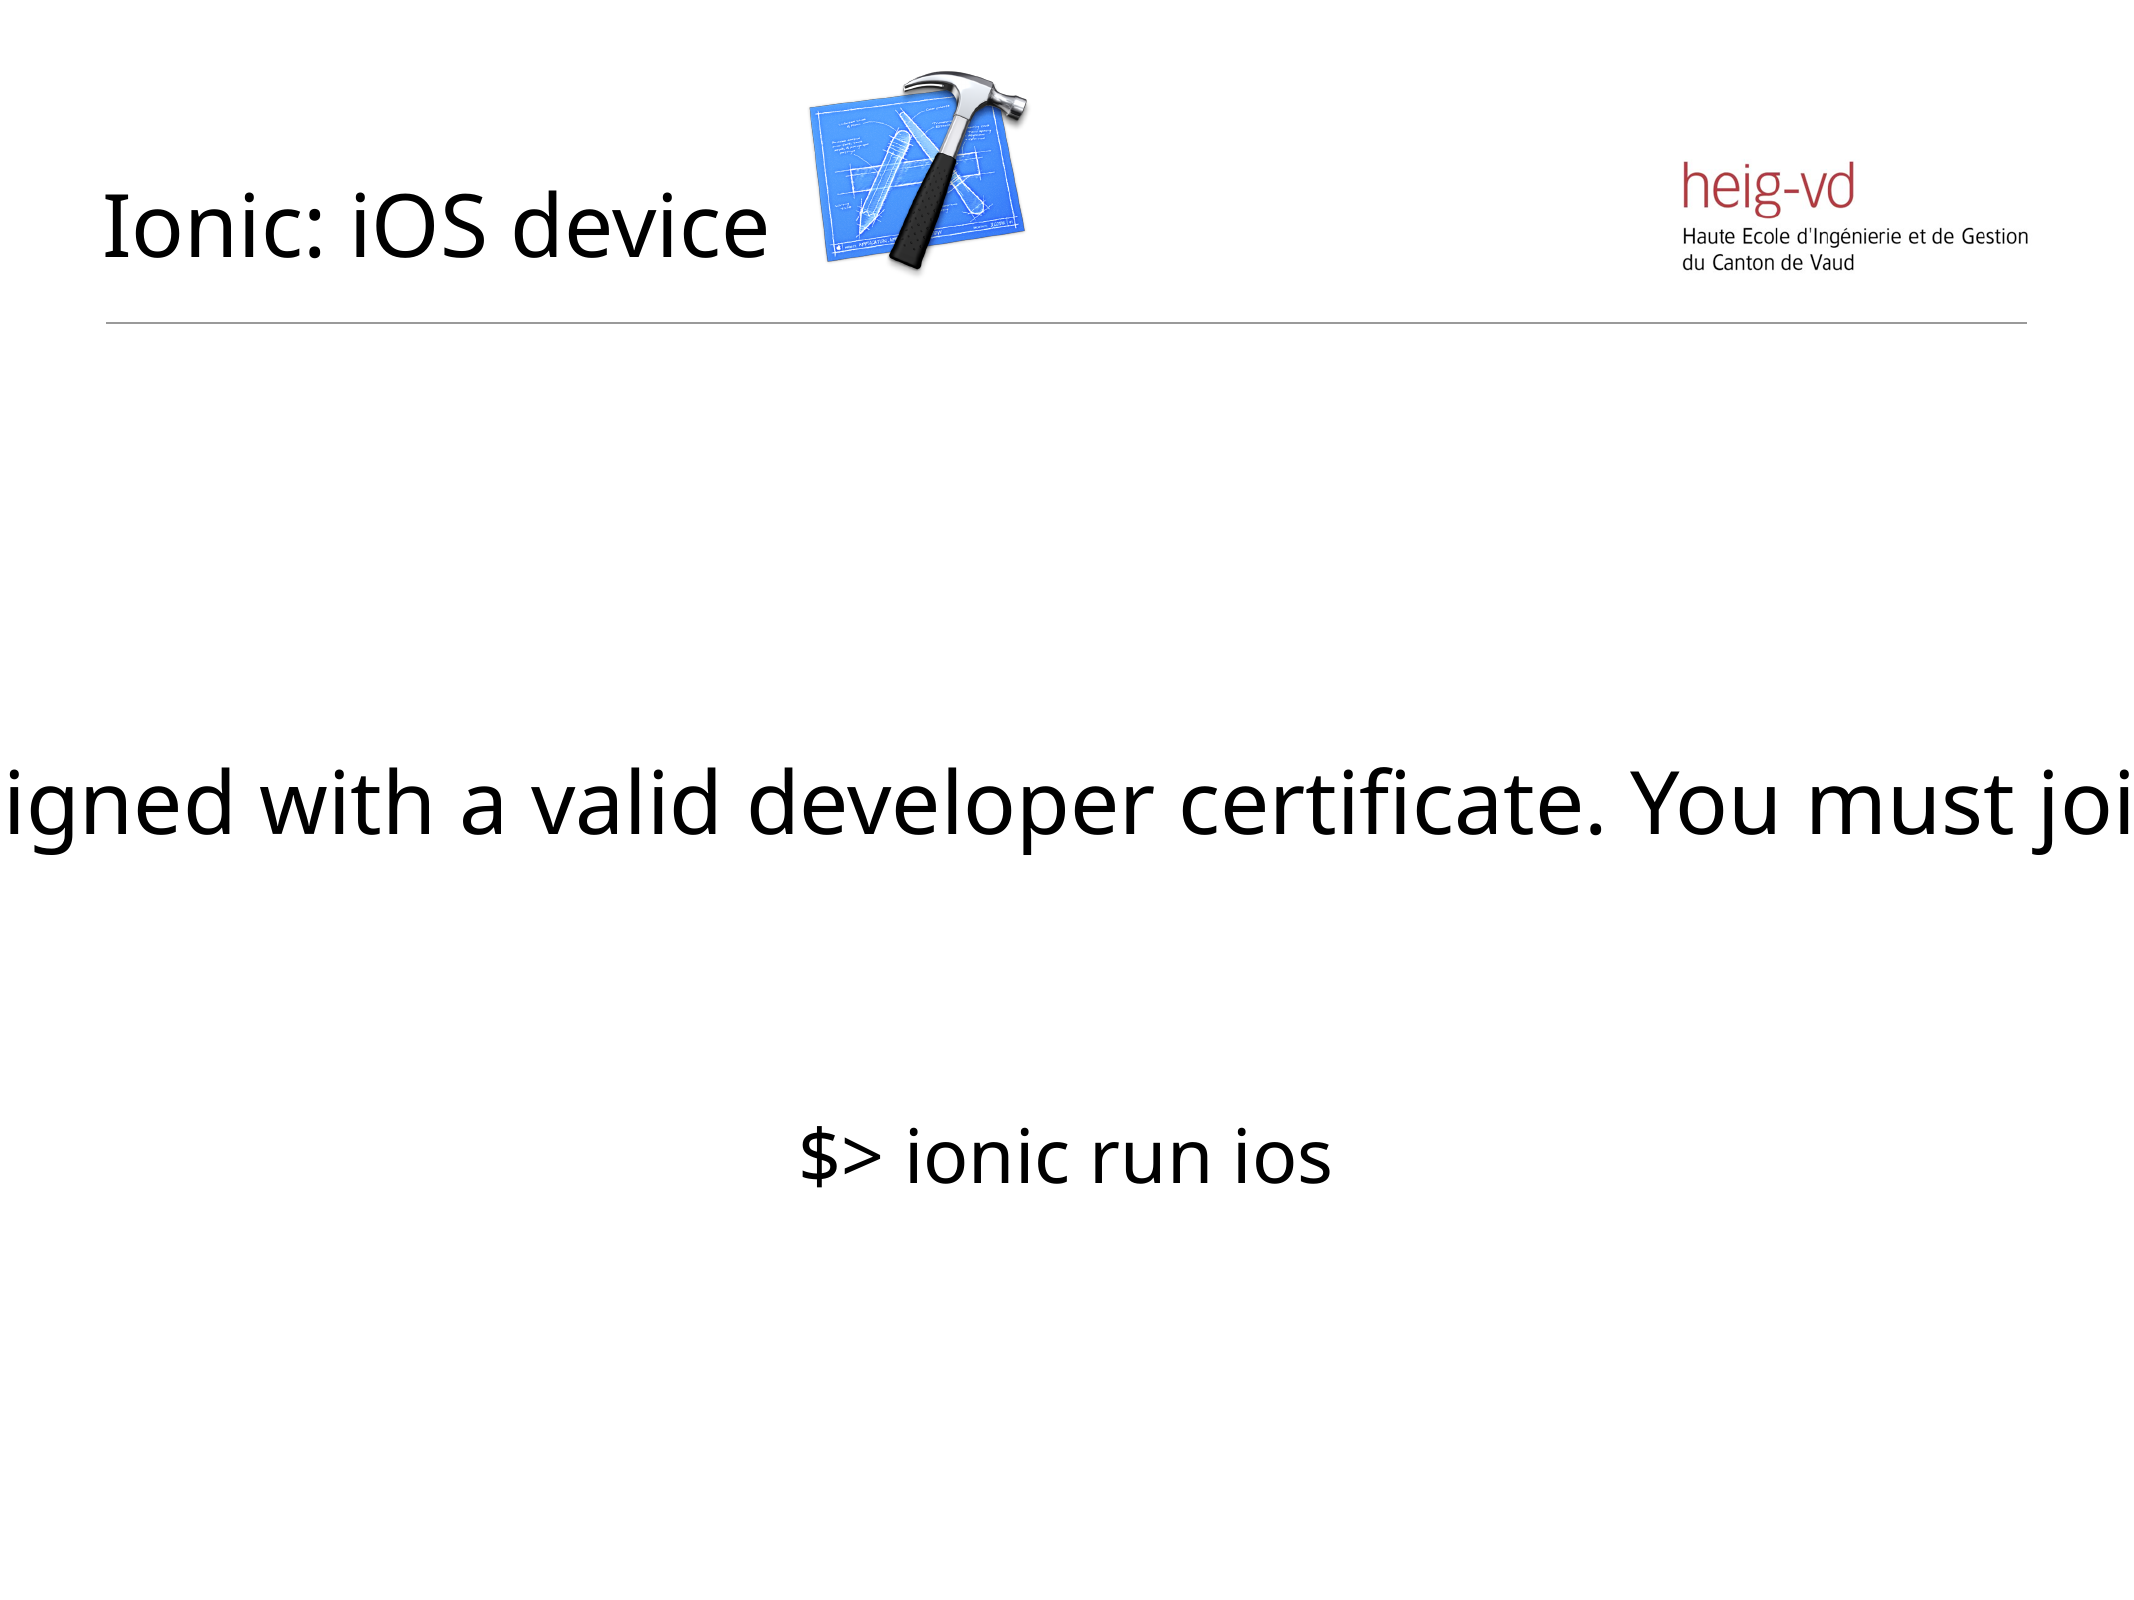

# Ionic: iOS device
To run an app on an iOS device, it must be signed with a valid developer certificate. You must join the iOS Developer Program for $99/year.
$> ionic run ios